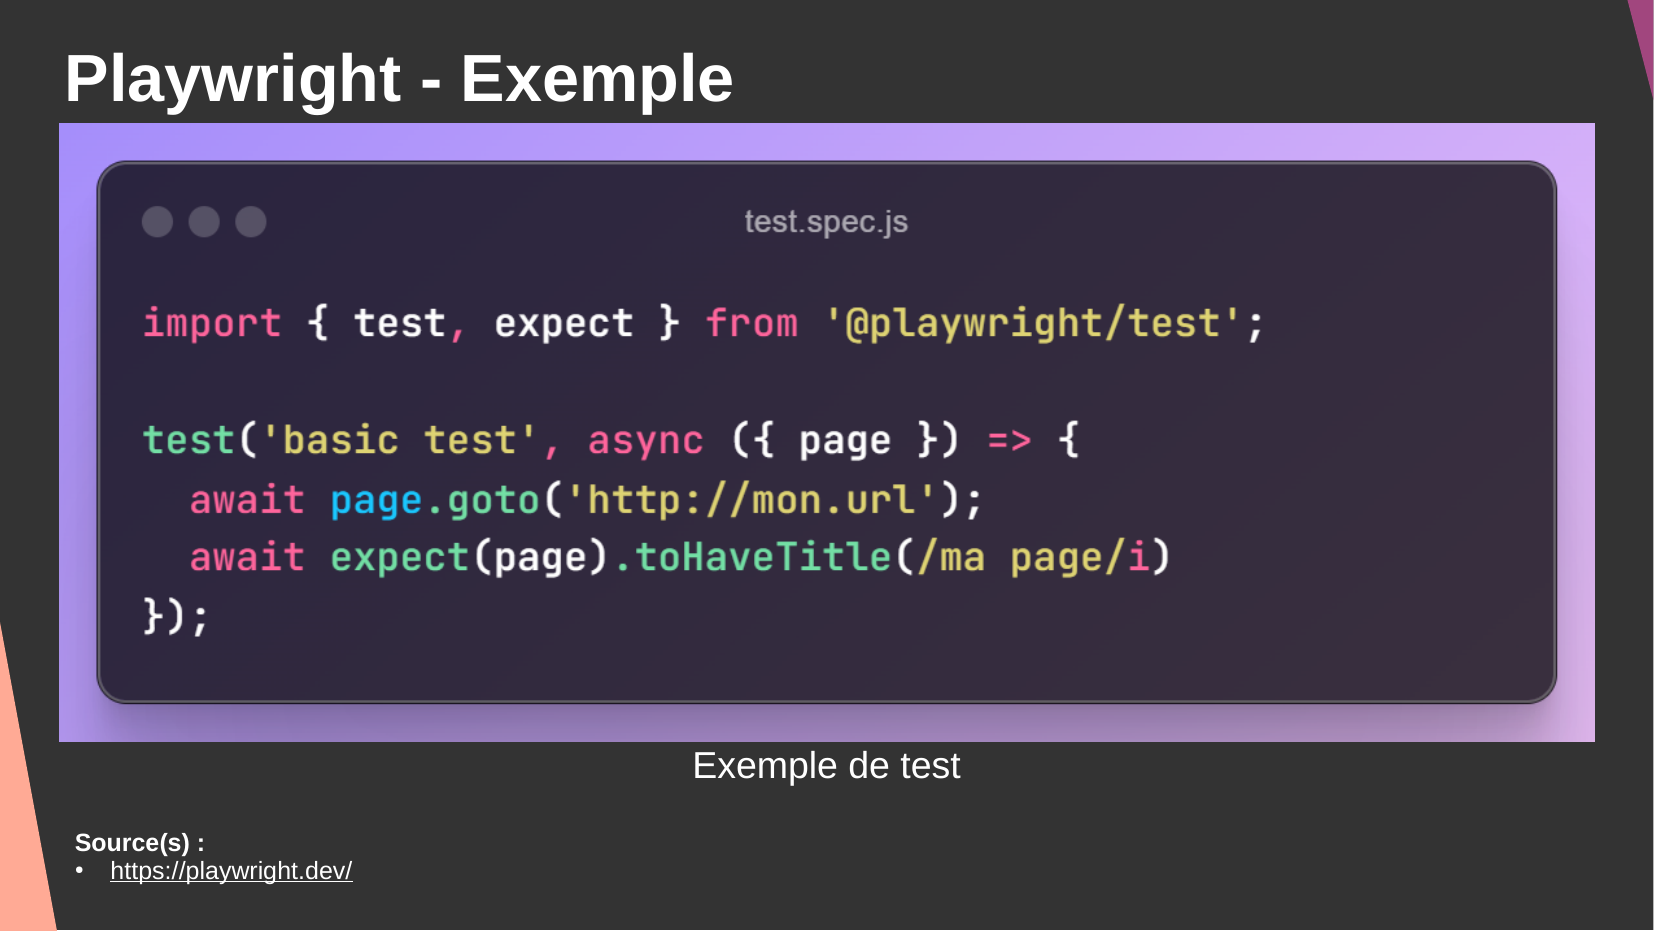

# Playwright - Exemple
Exemple de test
Source(s) :
https://playwright.dev/